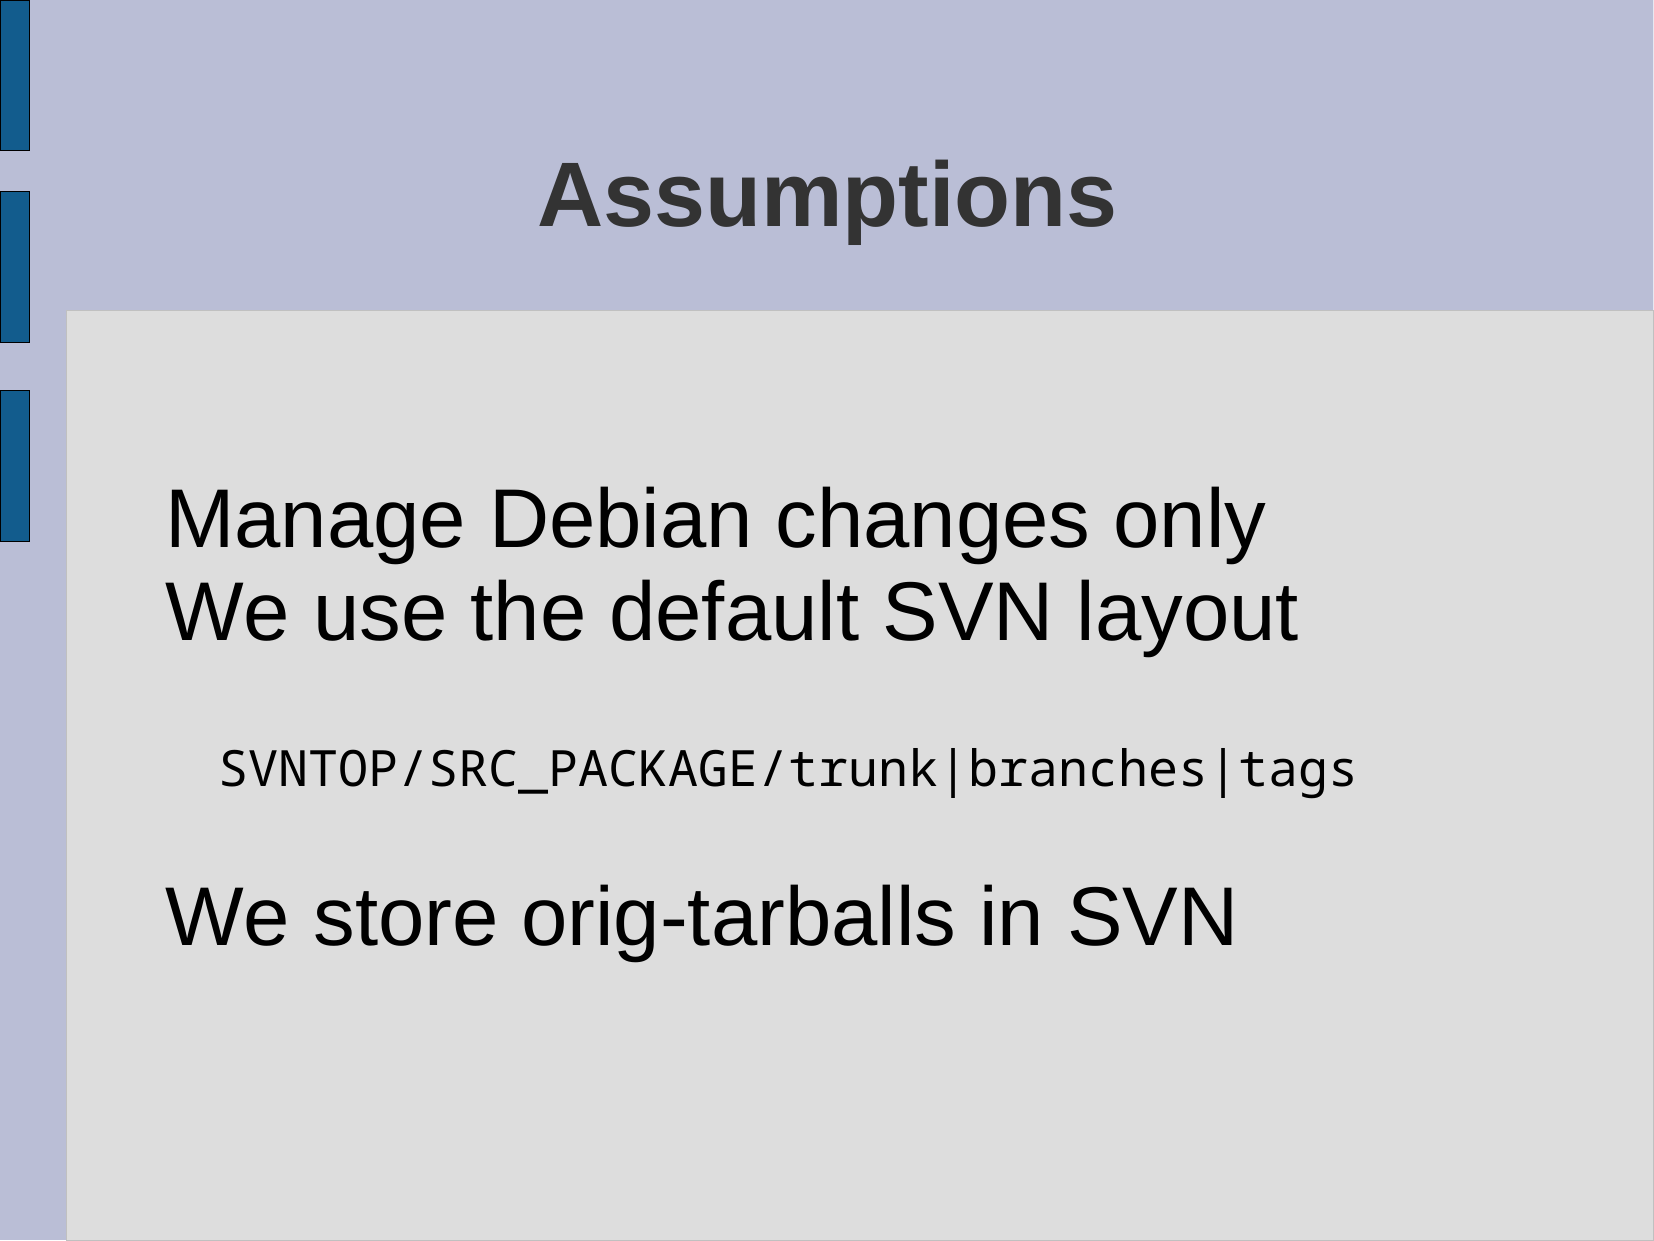

# Assumptions
Manage Debian changes only
We use the default SVN layout
SVNTOP/SRC_PACKAGE/trunk|branches|tags
We store orig-tarballs in SVN